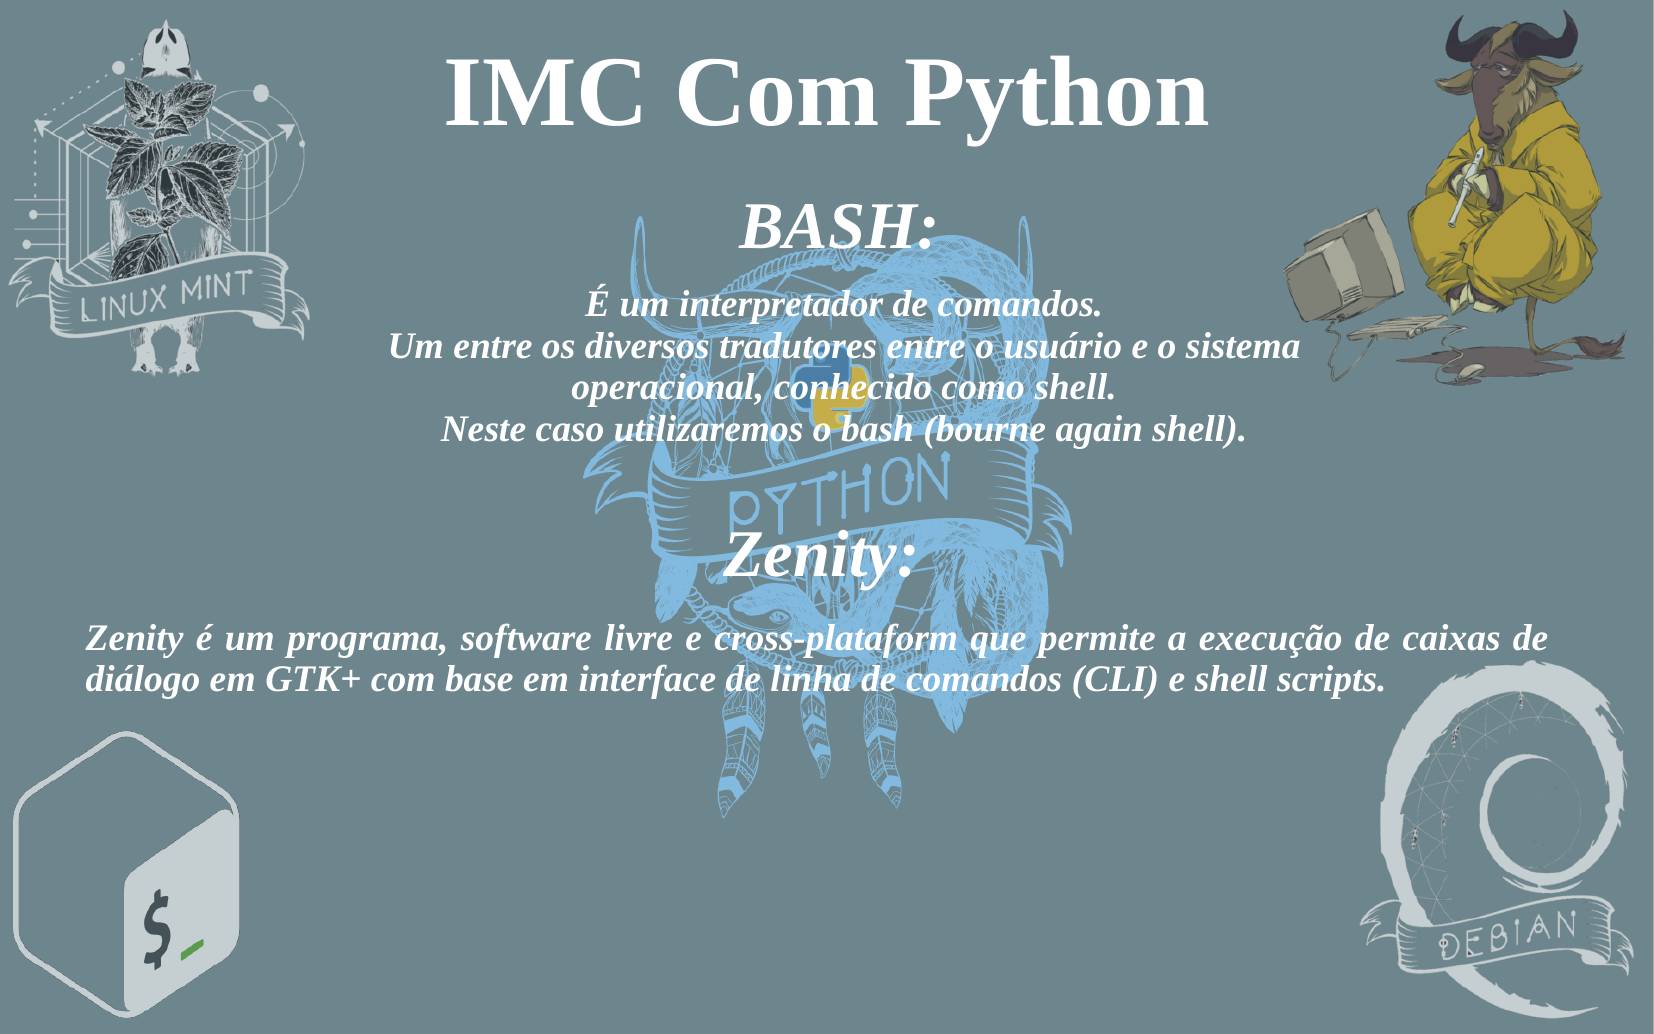

# IMC Com Python
BASH:
É um interpretador de comandos.
Um entre os diversos tradutores entre o usuário e o sistema operacional, conhecido como shell.
Neste caso utilizaremos o bash (bourne again shell).
Zenity:
Zenity é um programa, software livre e cross-plataform que permite a execução de caixas de diálogo em GTK+ com base em interface de linha de comandos (CLI) e shell scripts.